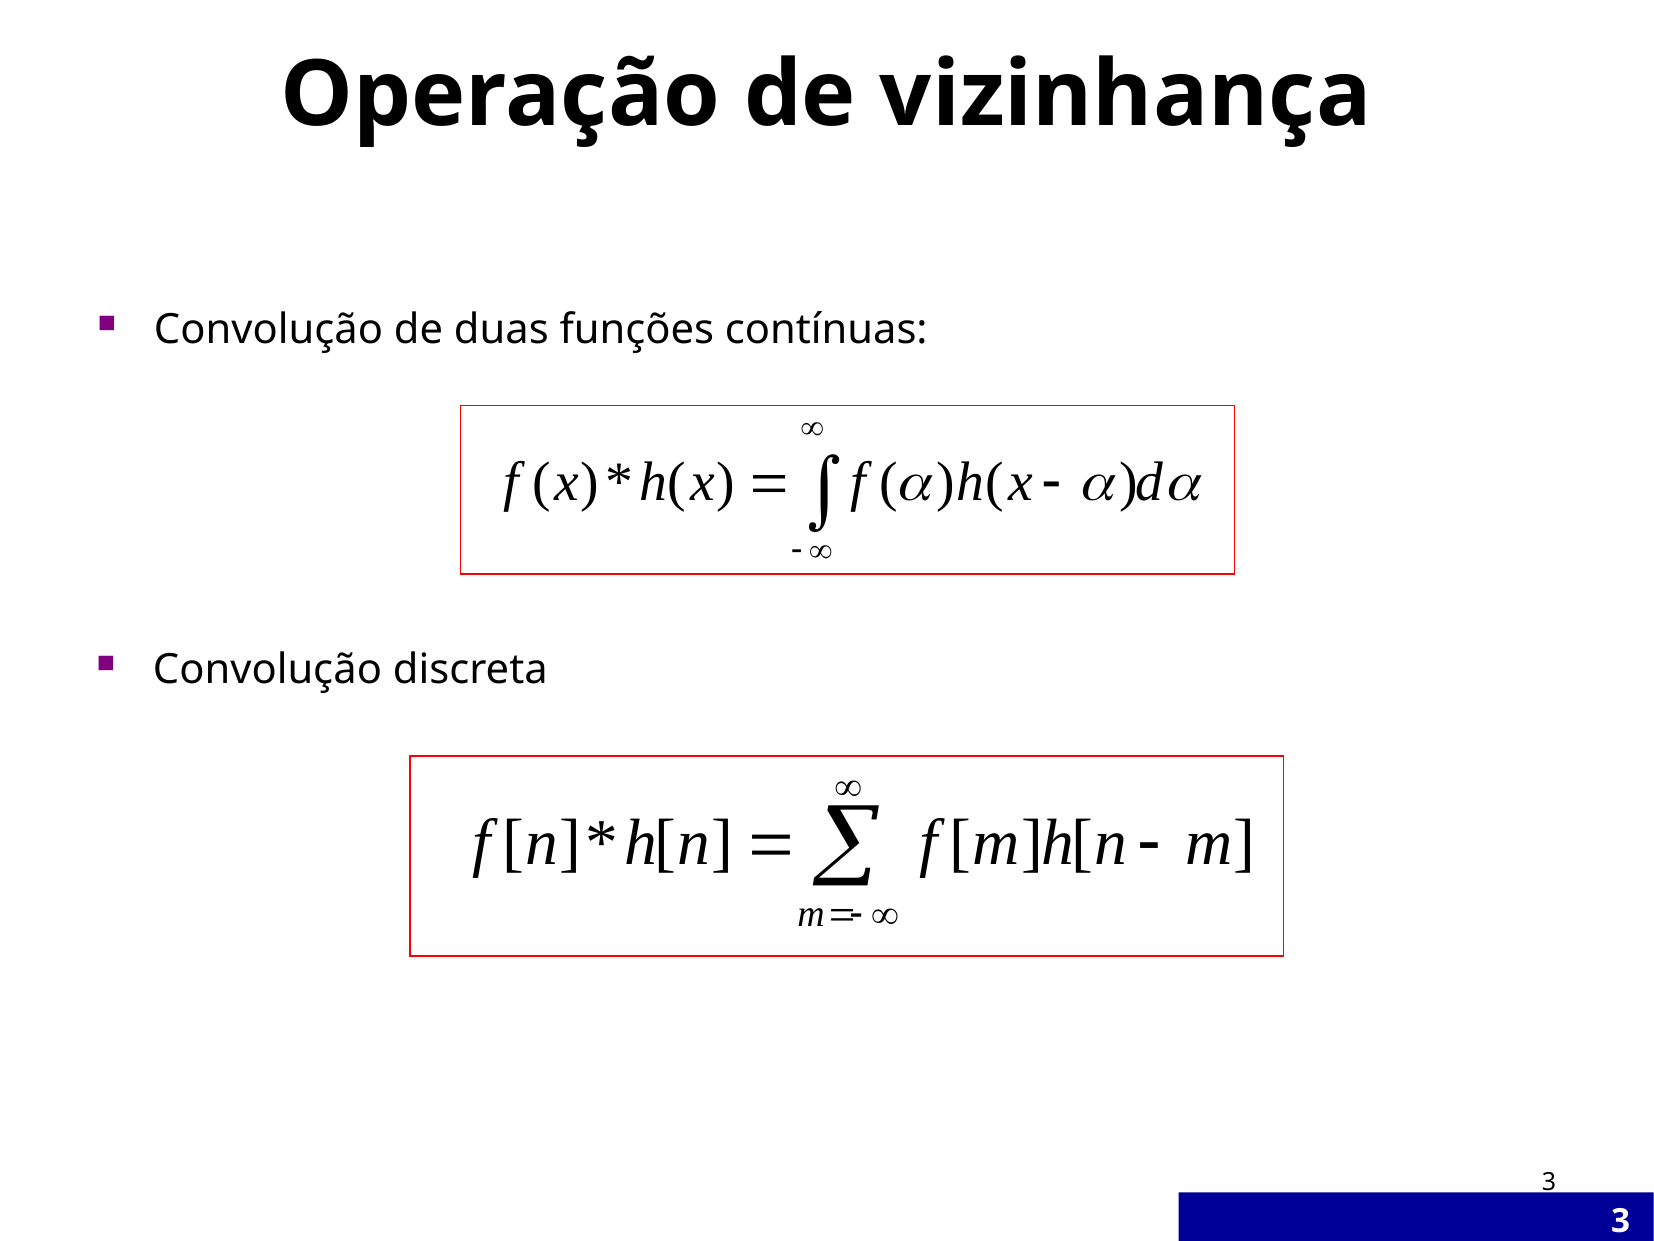

Operação de vizinhança
Convolução de duas funções contínuas:
Convolução discreta